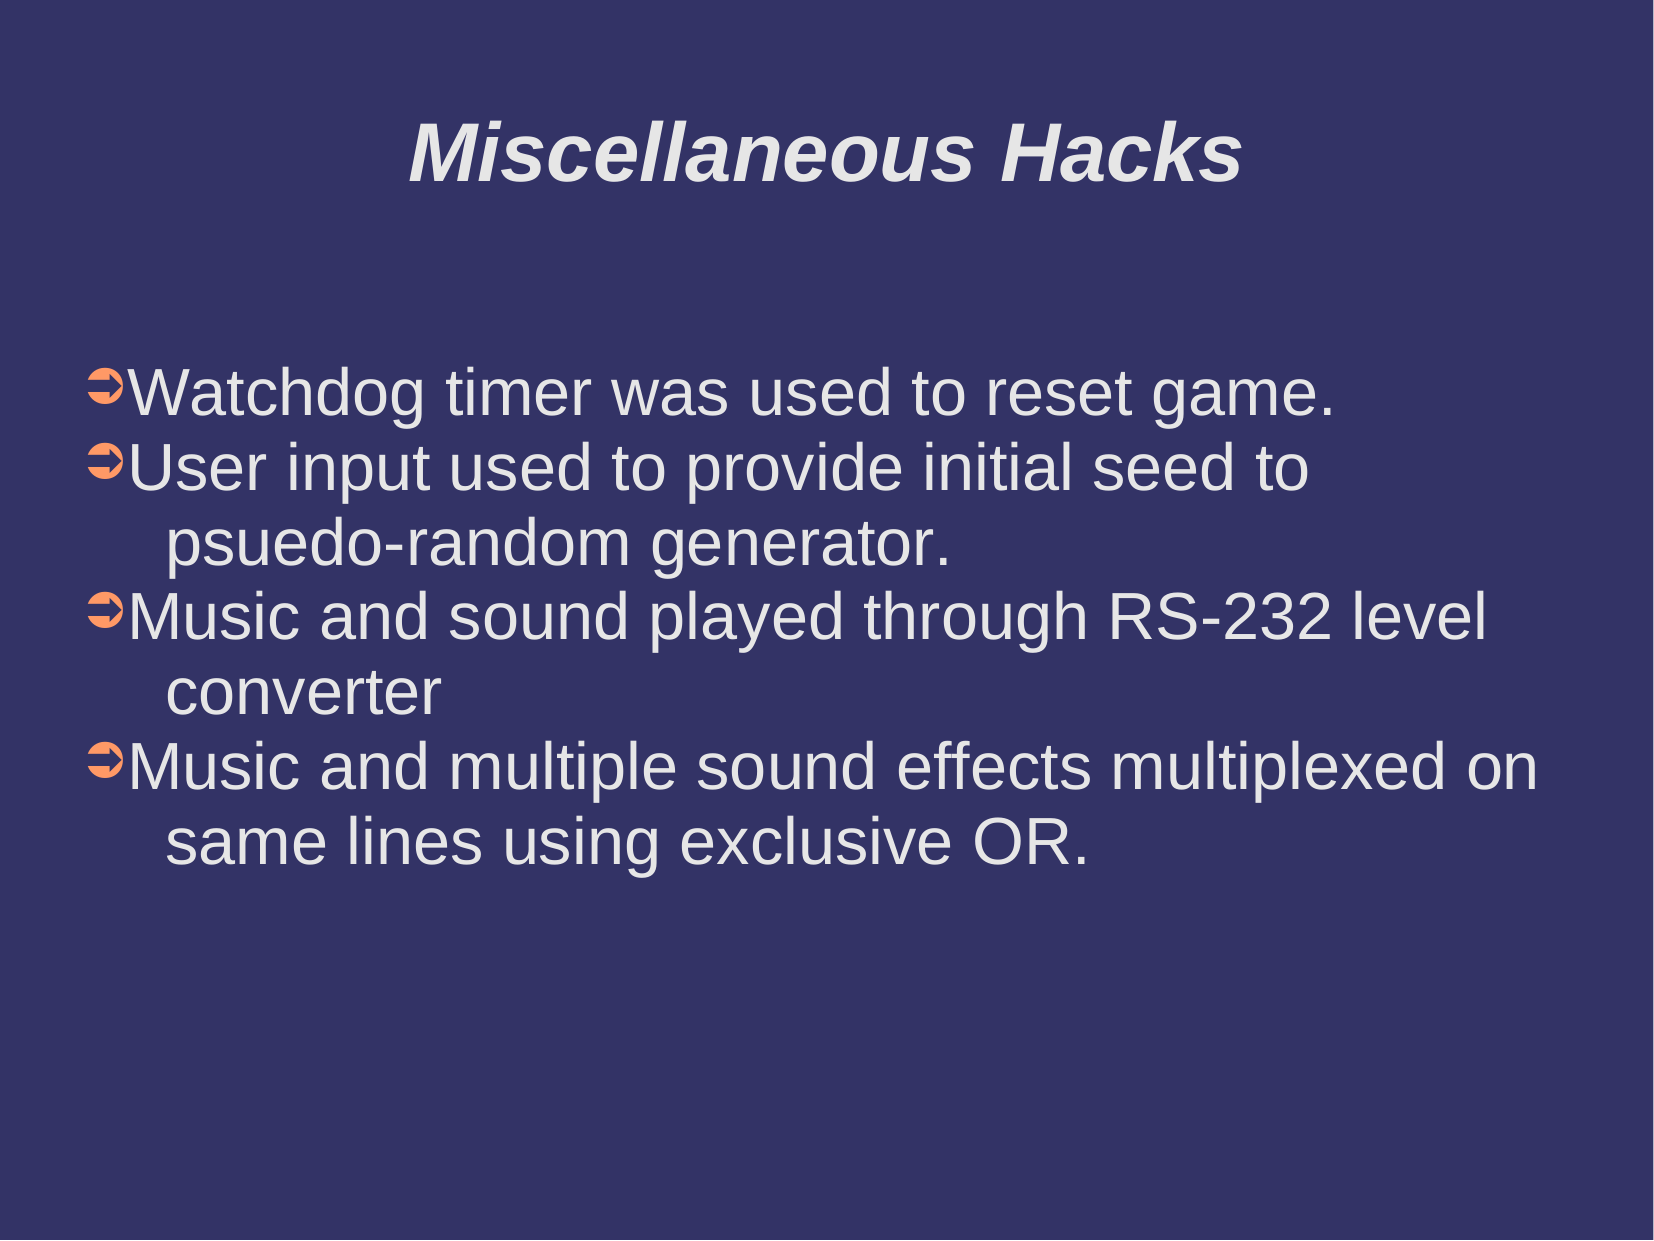

# Miscellaneous Hacks
Watchdog timer was used to reset game.
User input used to provide initial seed to psuedo-random generator.
Music and sound played through RS-232 level converter
Music and multiple sound effects multiplexed on same lines using exclusive OR.